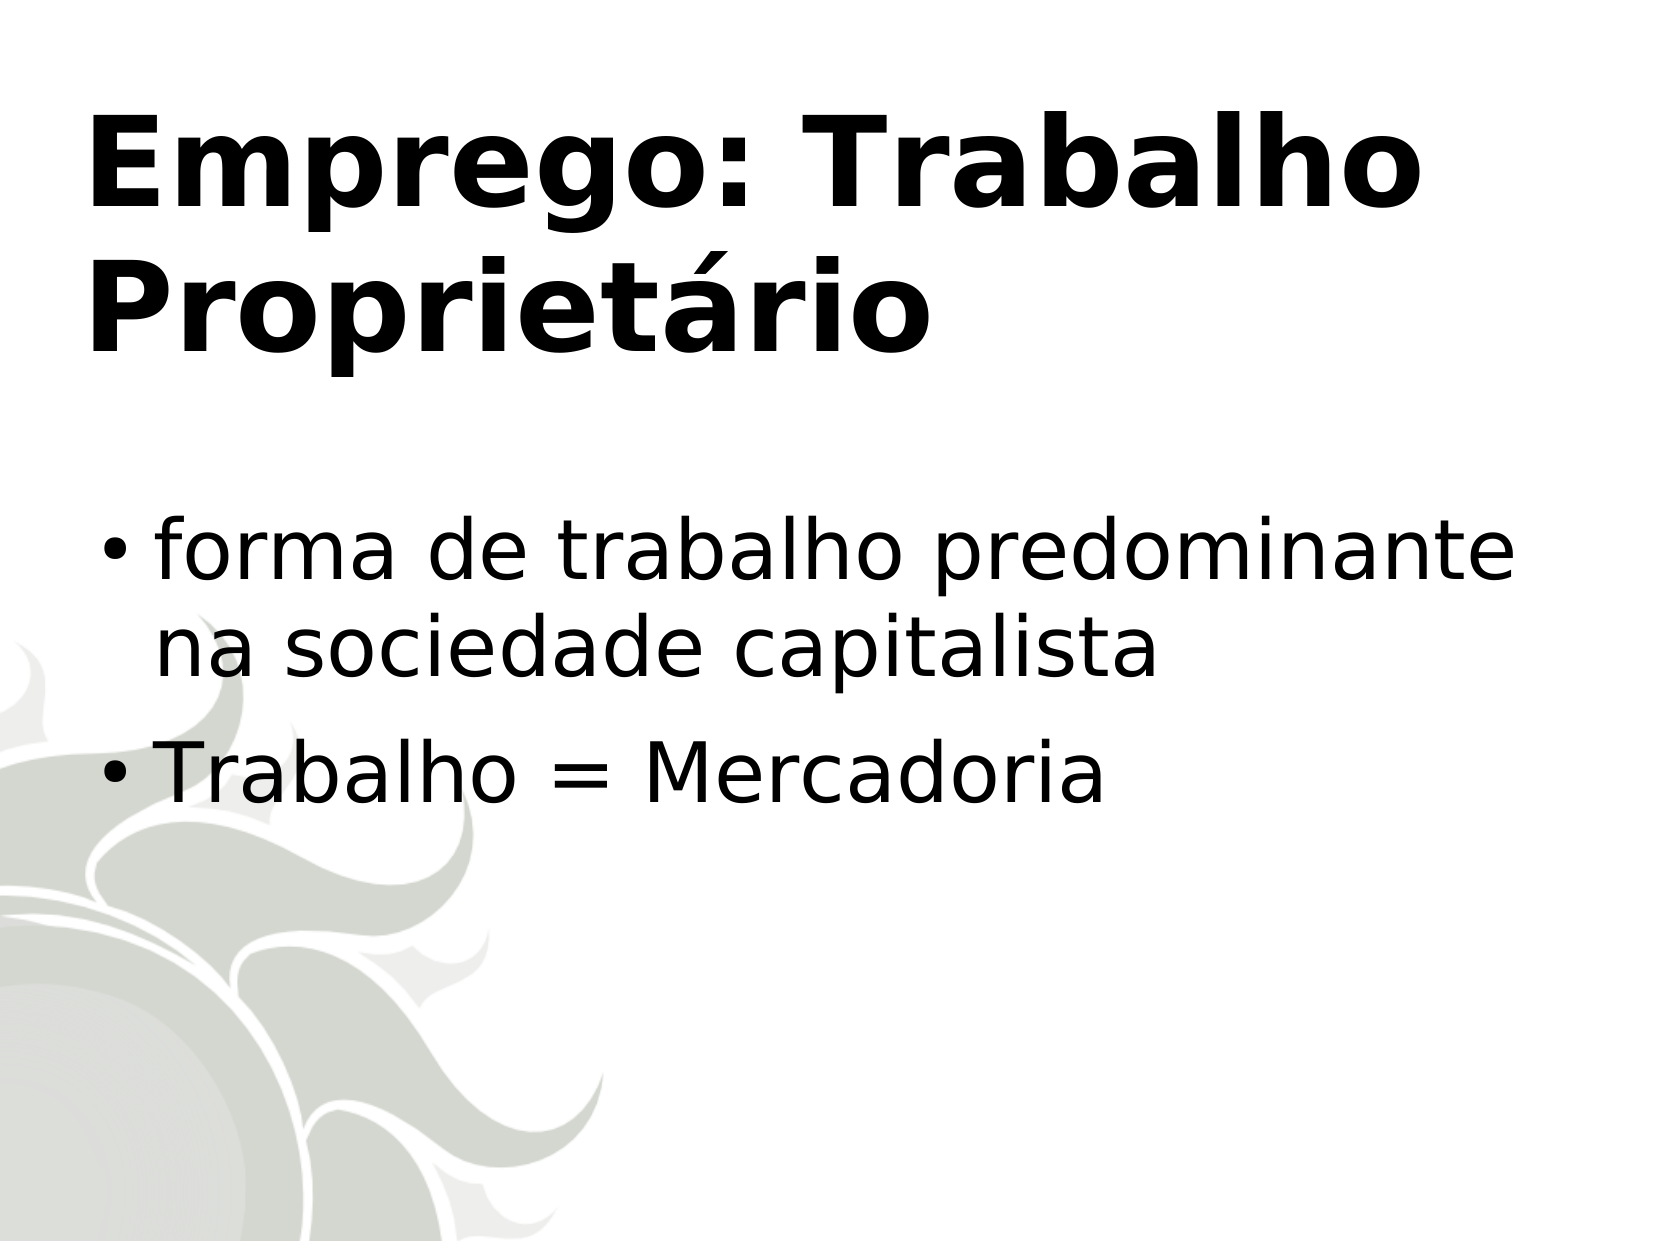

# Emprego: Trabalho Proprietário
forma de trabalho predominante na sociedade capitalista
Trabalho = Mercadoria